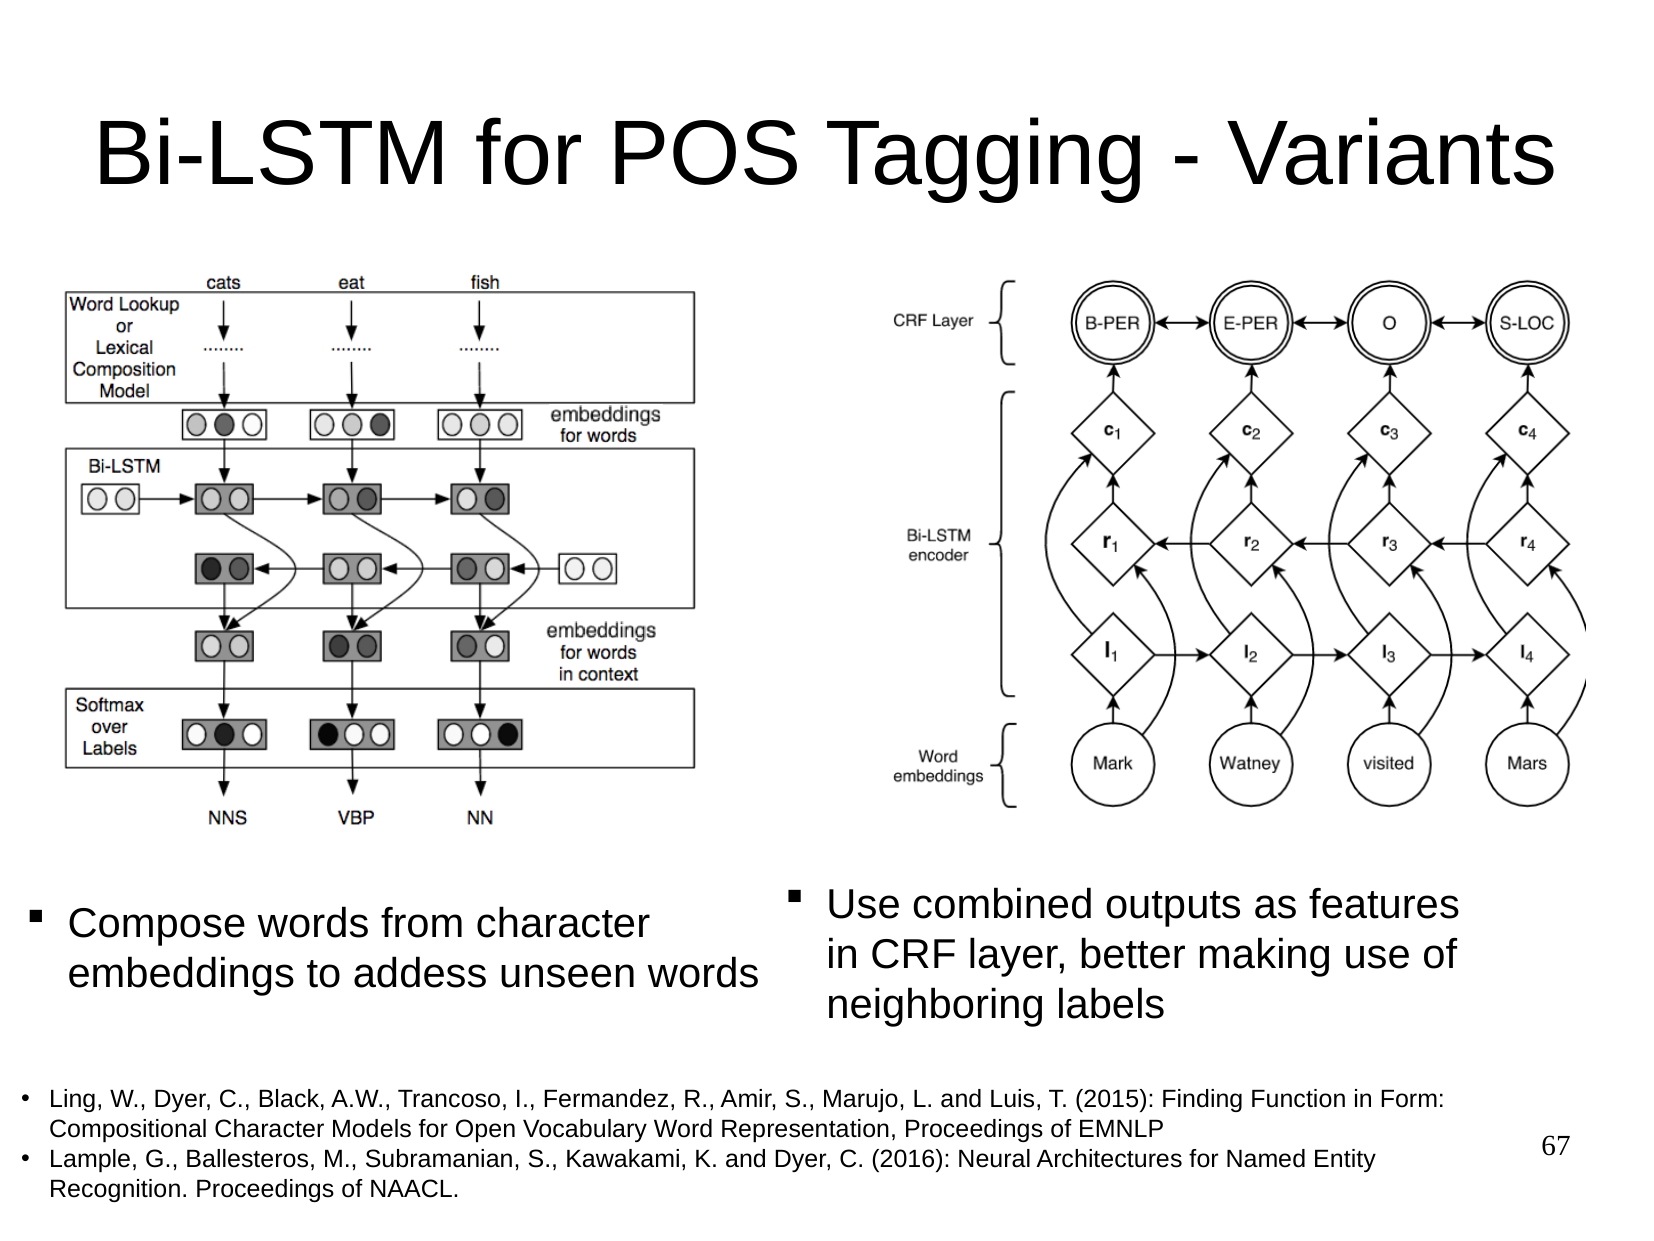

# Bi-LSTM for POS Tagging - Variants
Use combined outputs as features in CRF layer, better making use of neighboring labels
Compose words from character embeddings to addess unseen words
Ling, W., Dyer, C., Black, A.W., Trancoso, I., Fermandez, R., Amir, S., Marujo, L. and Luis, T. (2015): Finding Function in Form: Compositional Character Models for Open Vocabulary Word Representation, Proceedings of EMNLP
Lample, G., Ballesteros, M., Subramanian, S., Kawakami, K. and Dyer, C. (2016): Neural Architectures for Named Entity Recognition. Proceedings of NAACL.
67